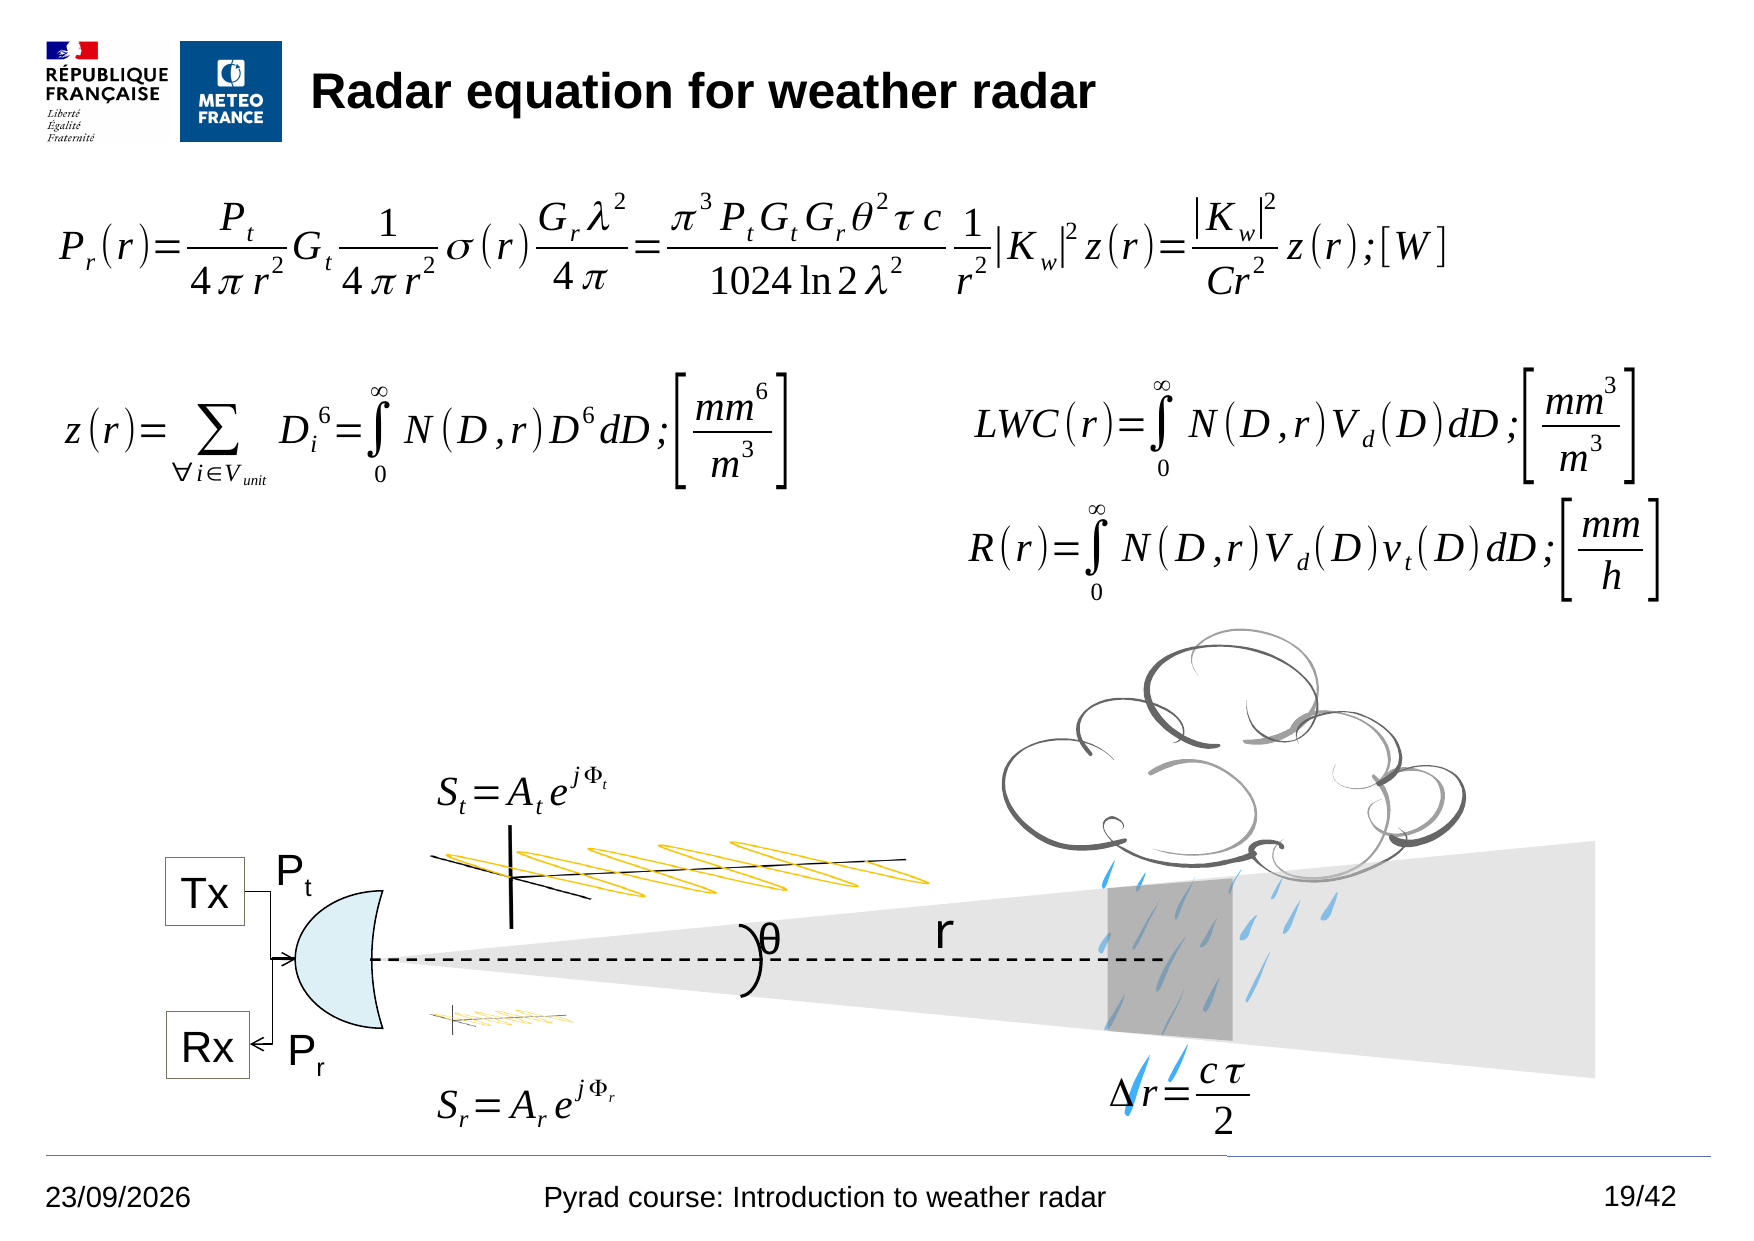

# Radar equation for weather radar
Pt
Tx
r
θ
Rx
Pr
19
Pyrad course: Introduction to weather radar